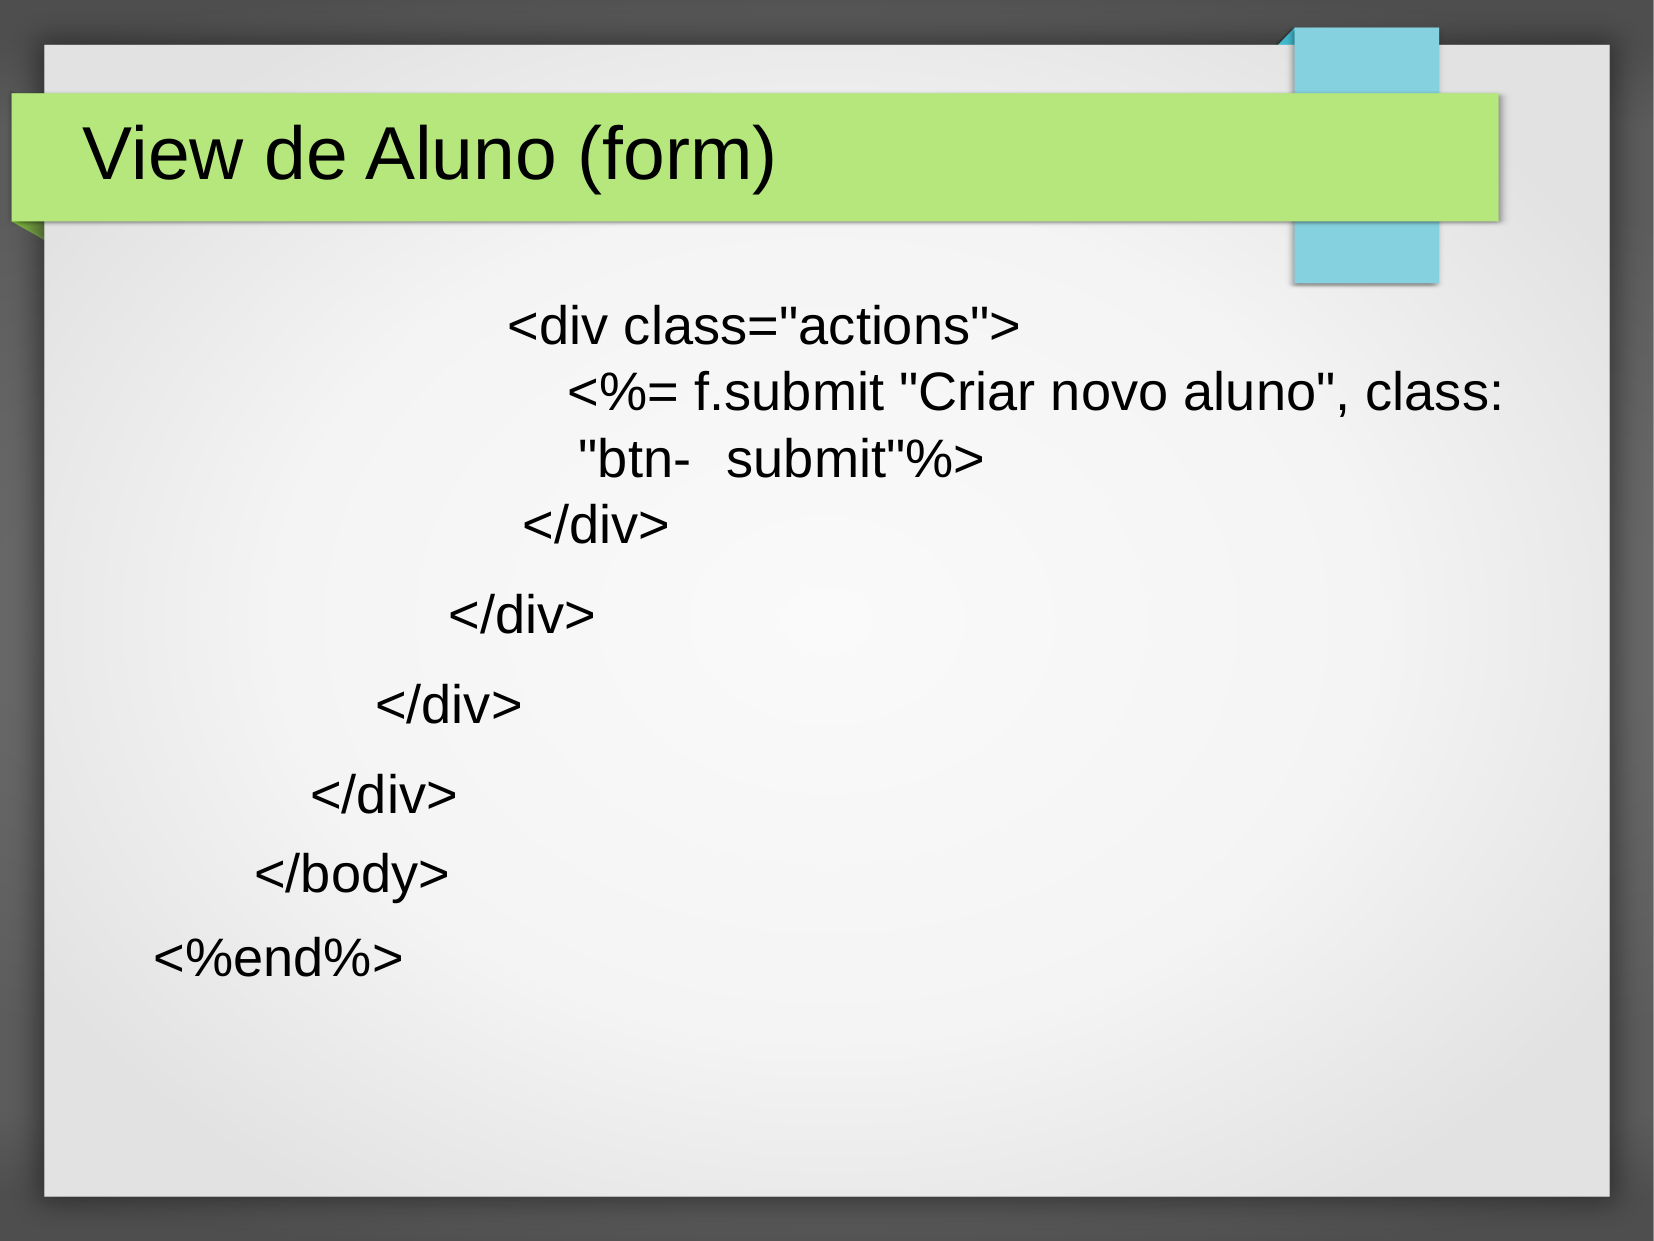

# View de Aluno (form)
<div class="actions">
 <%= f.submit "Criar novo aluno", class:
"btn-	submit"%>
 					</div>
 				</div>
 			</div>
 </div>
 </body>
<%end%>